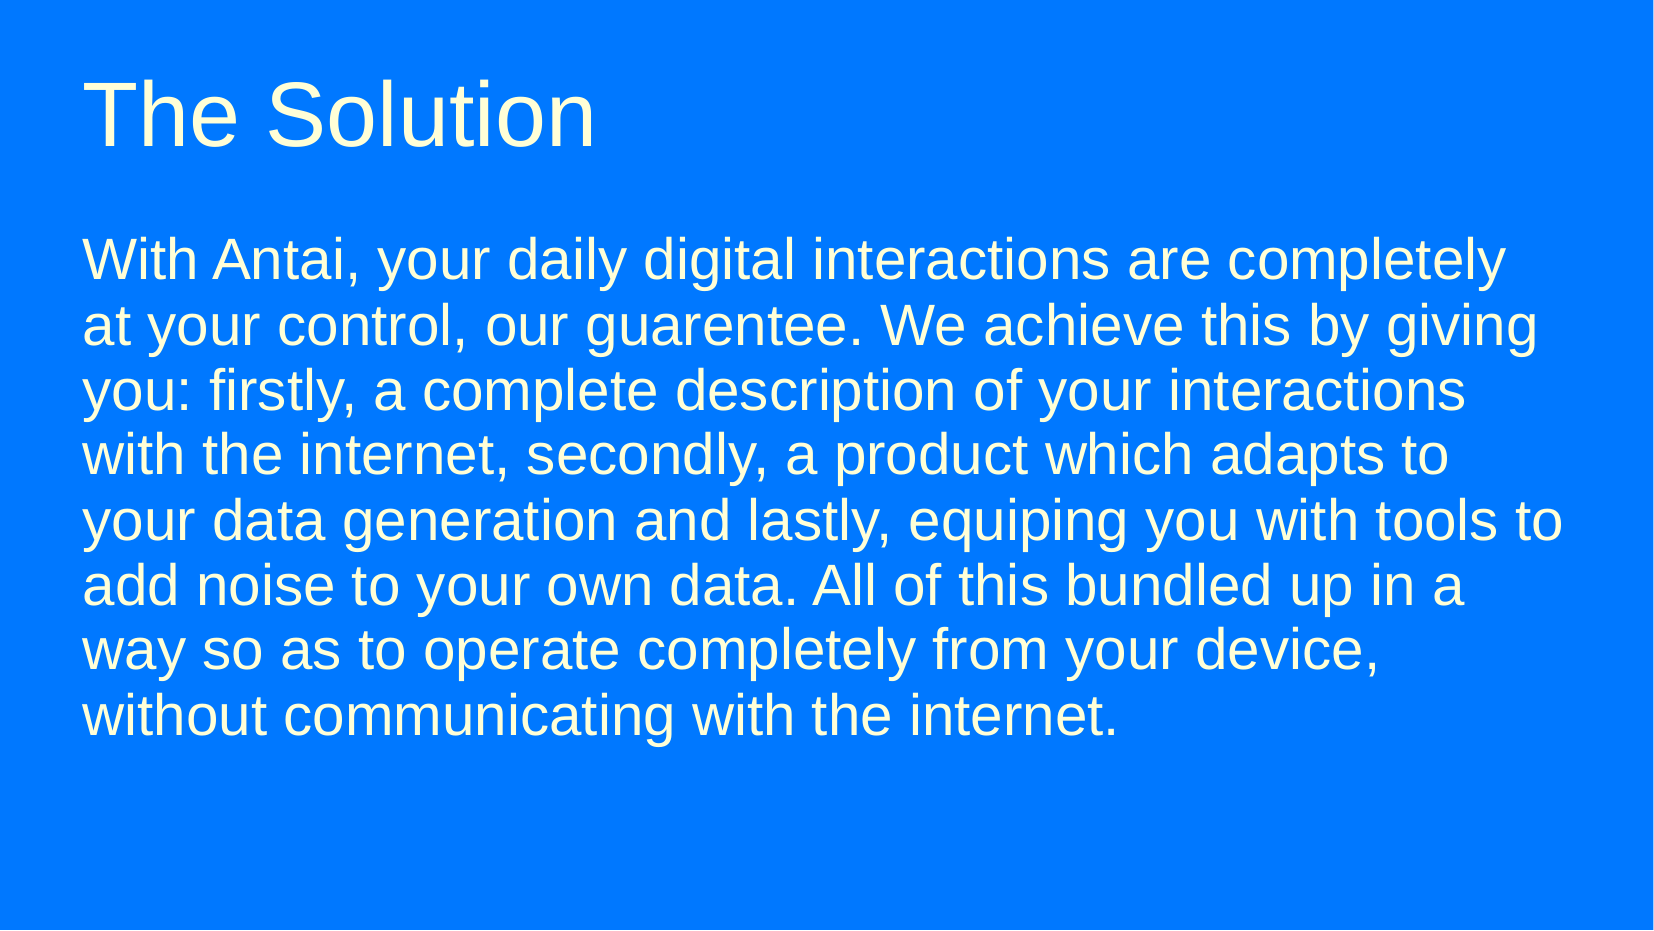

# The Solution
With Antai, your daily digital interactions are completely at your control, our guarentee. We achieve this by giving you: firstly, a complete description of your interactions with the internet, secondly, a product which adapts to your data generation and lastly, equiping you with tools to add noise to your own data. All of this bundled up in a way so as to operate completely from your device, without communicating with the internet.